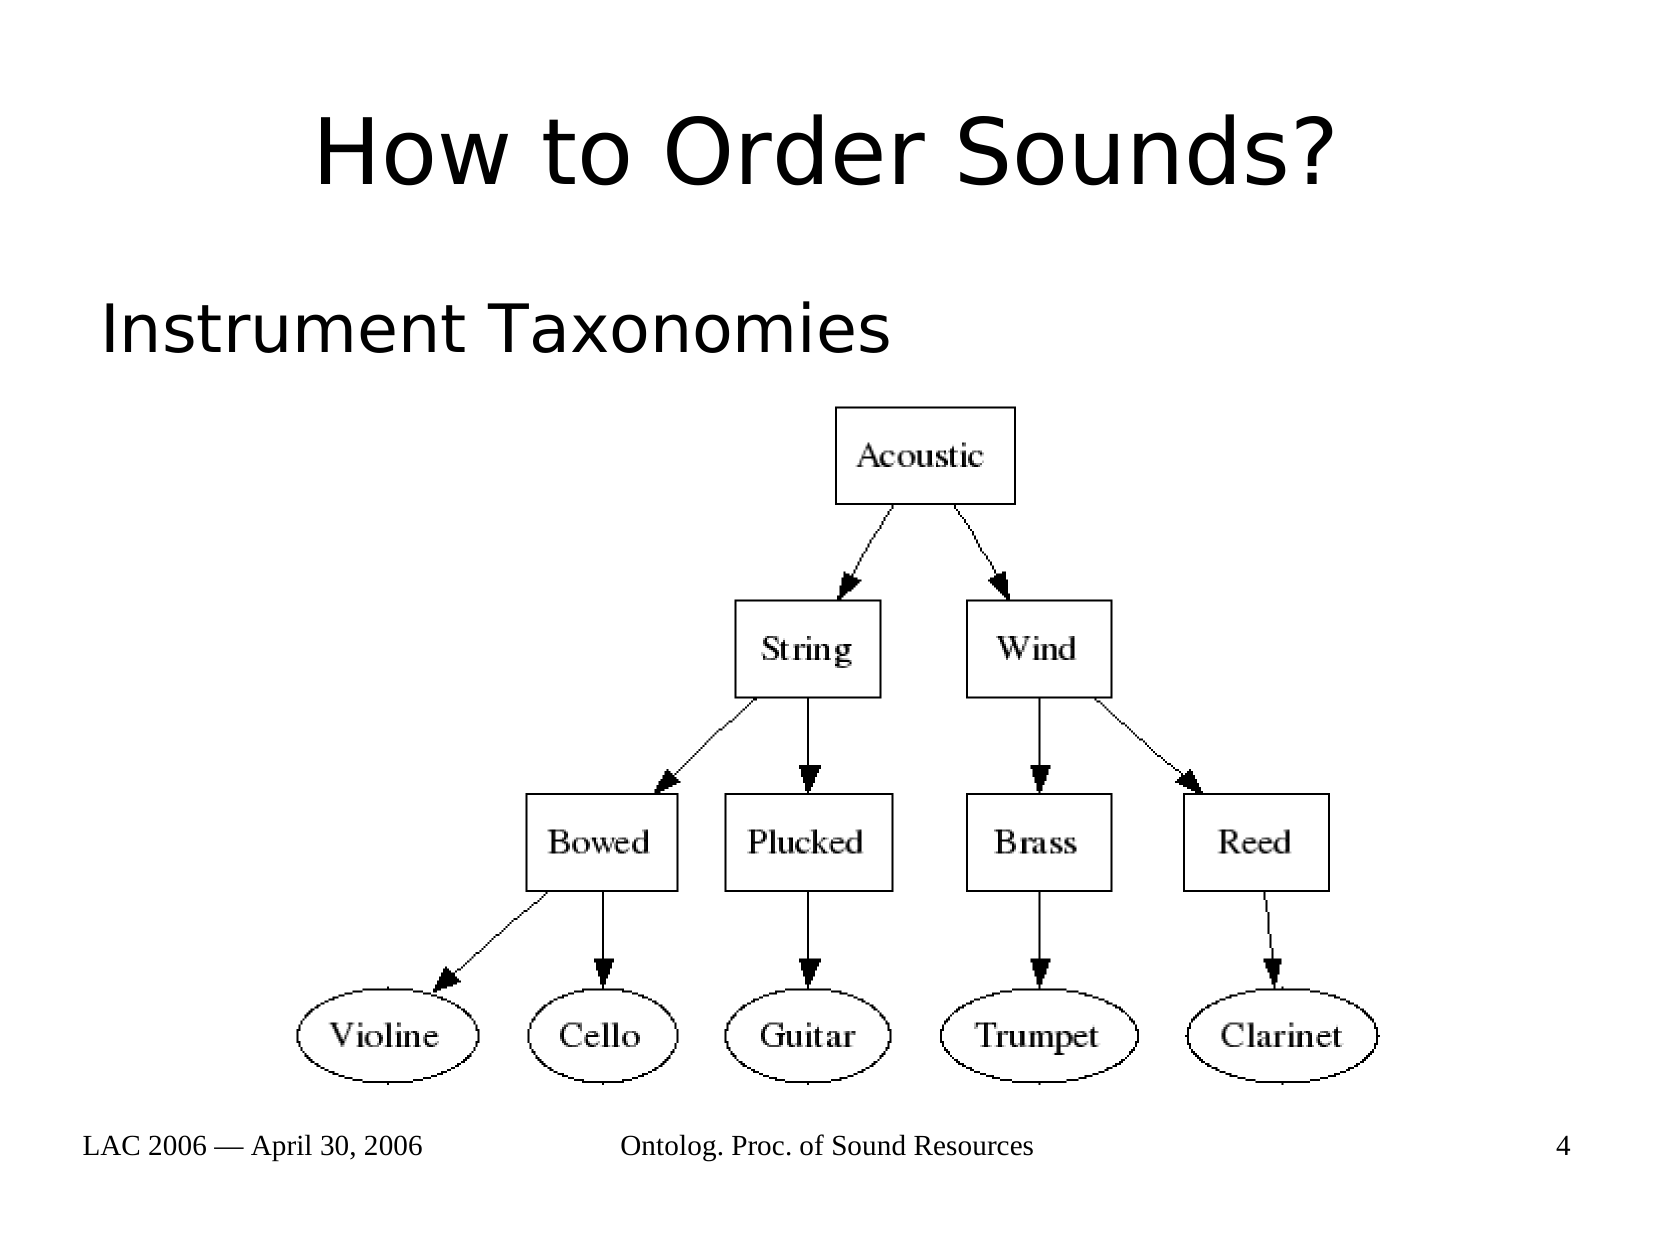

# How to Order Sounds?
Instrument Taxonomies
LAC 2006 — April 30, 2006
Ontolog. Proc. of Sound Resources
4